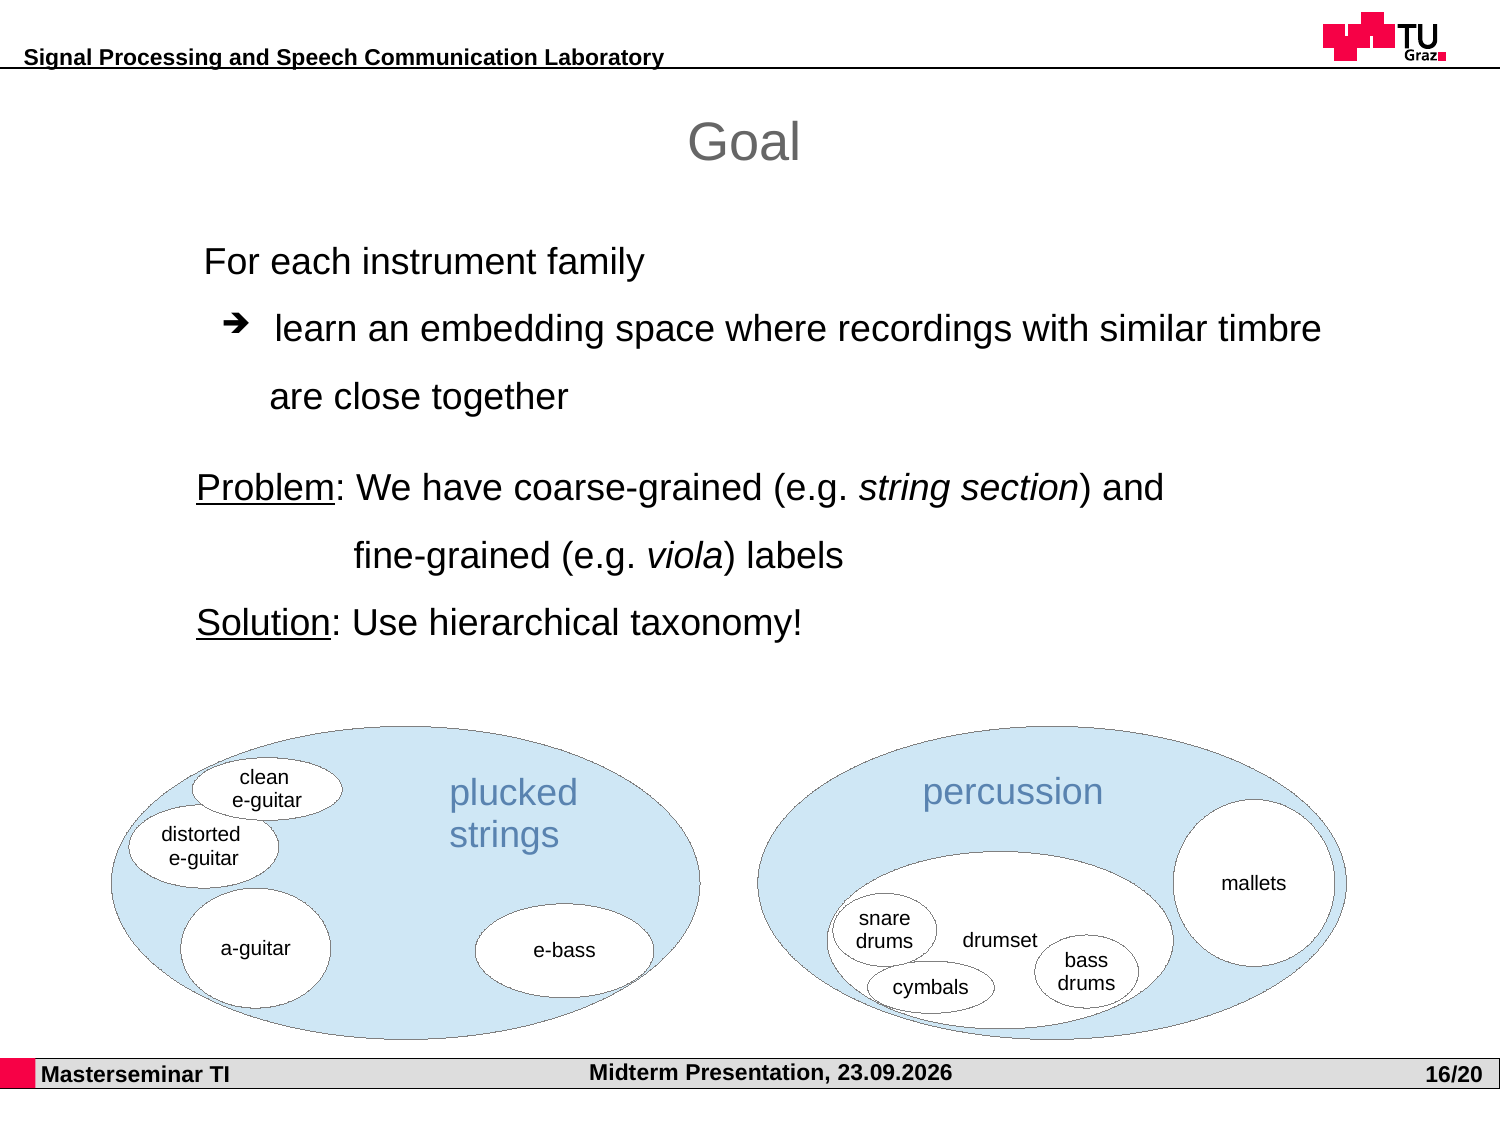

# Goal
For each instrument family
learn an embedding space where recordings with similar timbre
 are close together
 Problem: We have coarse-grained (e.g. string section) and
 fine-grained (e.g. viola) labels
 Solution: Use hierarchical taxonomy!
clean
e-guitar
percussion
plucked strings
mallets
distorted
e-guitar
drumset
a-guitar
snare
drums
e-bass
bass
drums
cymbals